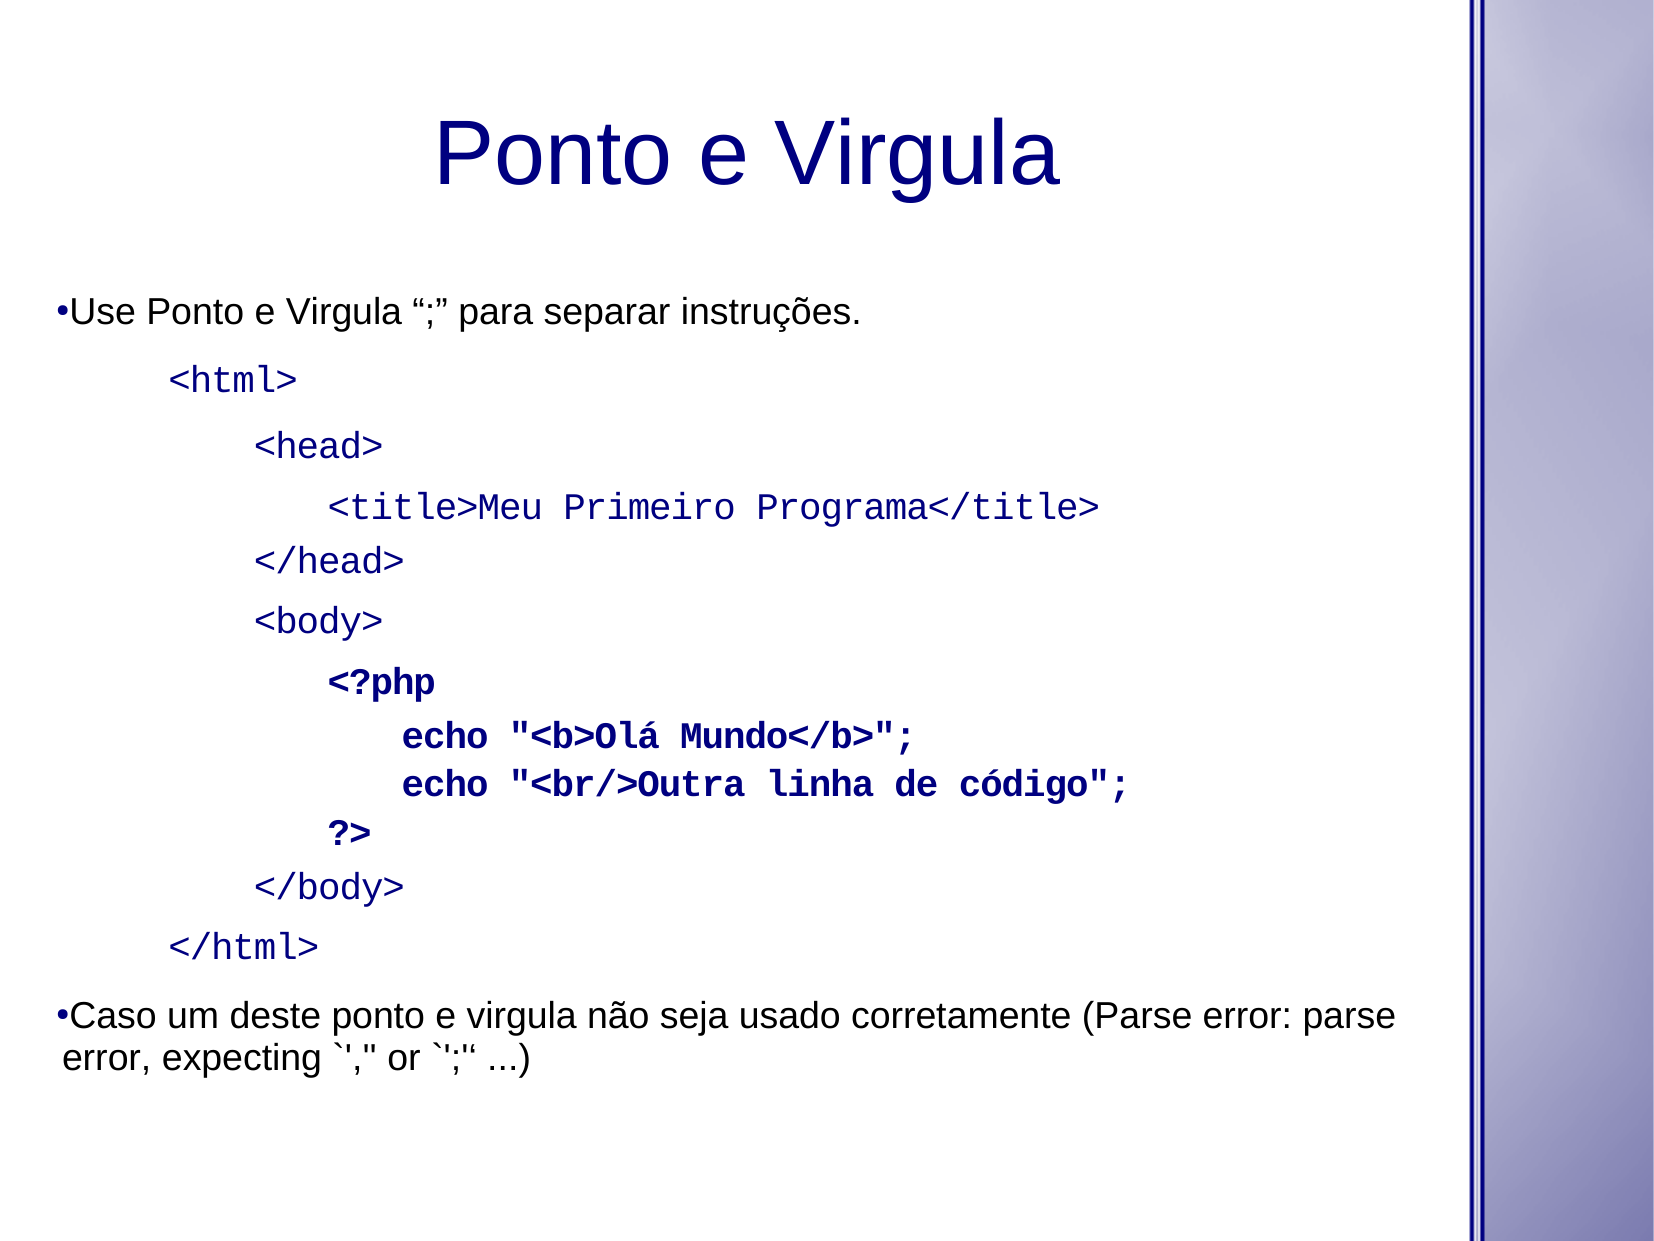

# Ponto e Virgula
Use Ponto e Virgula “;” para separar instruções.
<html>
<head>
<title>Meu Primeiro Programa</title>
</head>
<body>
<?php
echo "<b>Olá Mundo</b>";
echo "<br/>Outra linha de código";
?>
</body>
</html>
Caso um deste ponto e virgula não seja usado corretamente (Parse error: parse error, expecting `','' or `';'‘ ...)